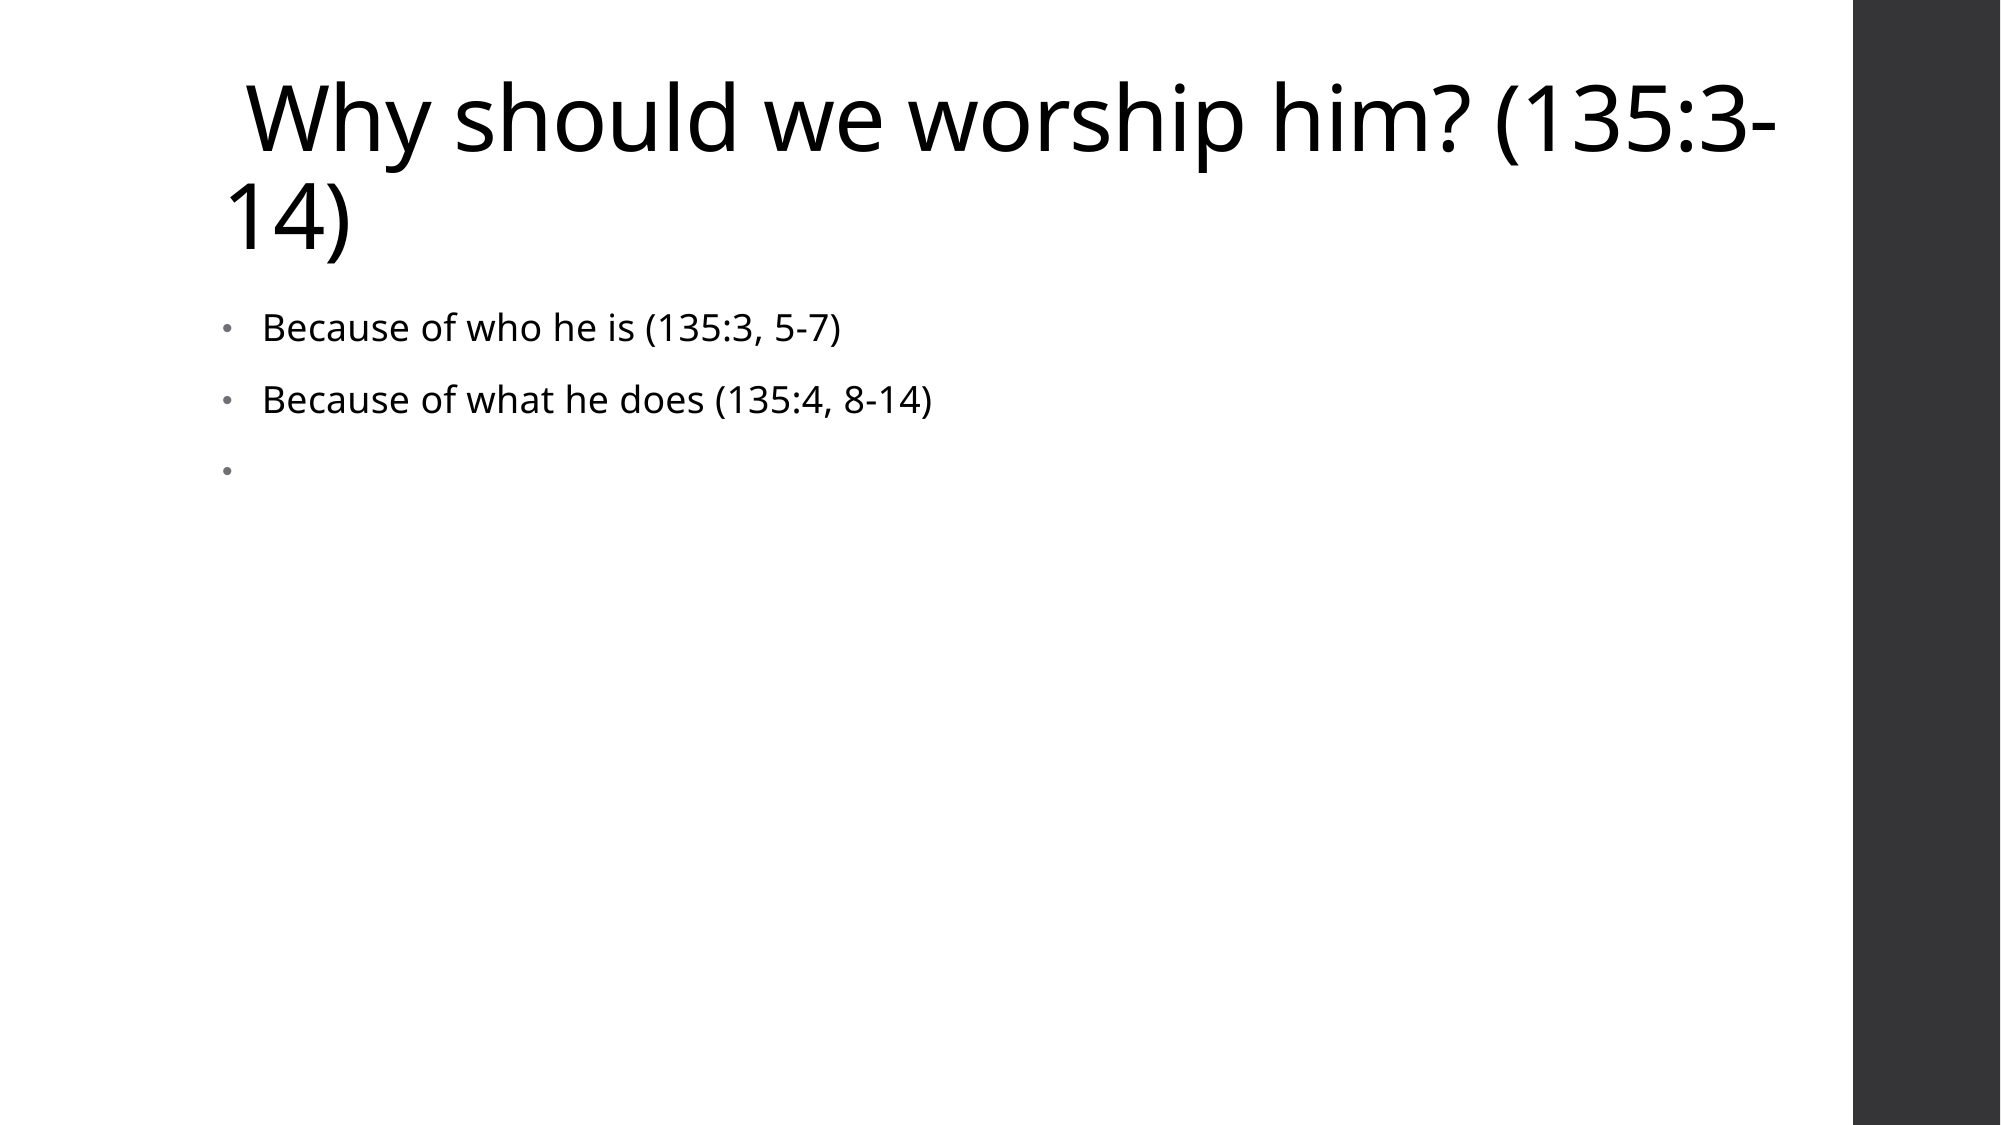

# Why should we worship him? (135:3-14)
 Because of who he is (135:3, 5-7)
 Because of what he does (135:4, 8-14)